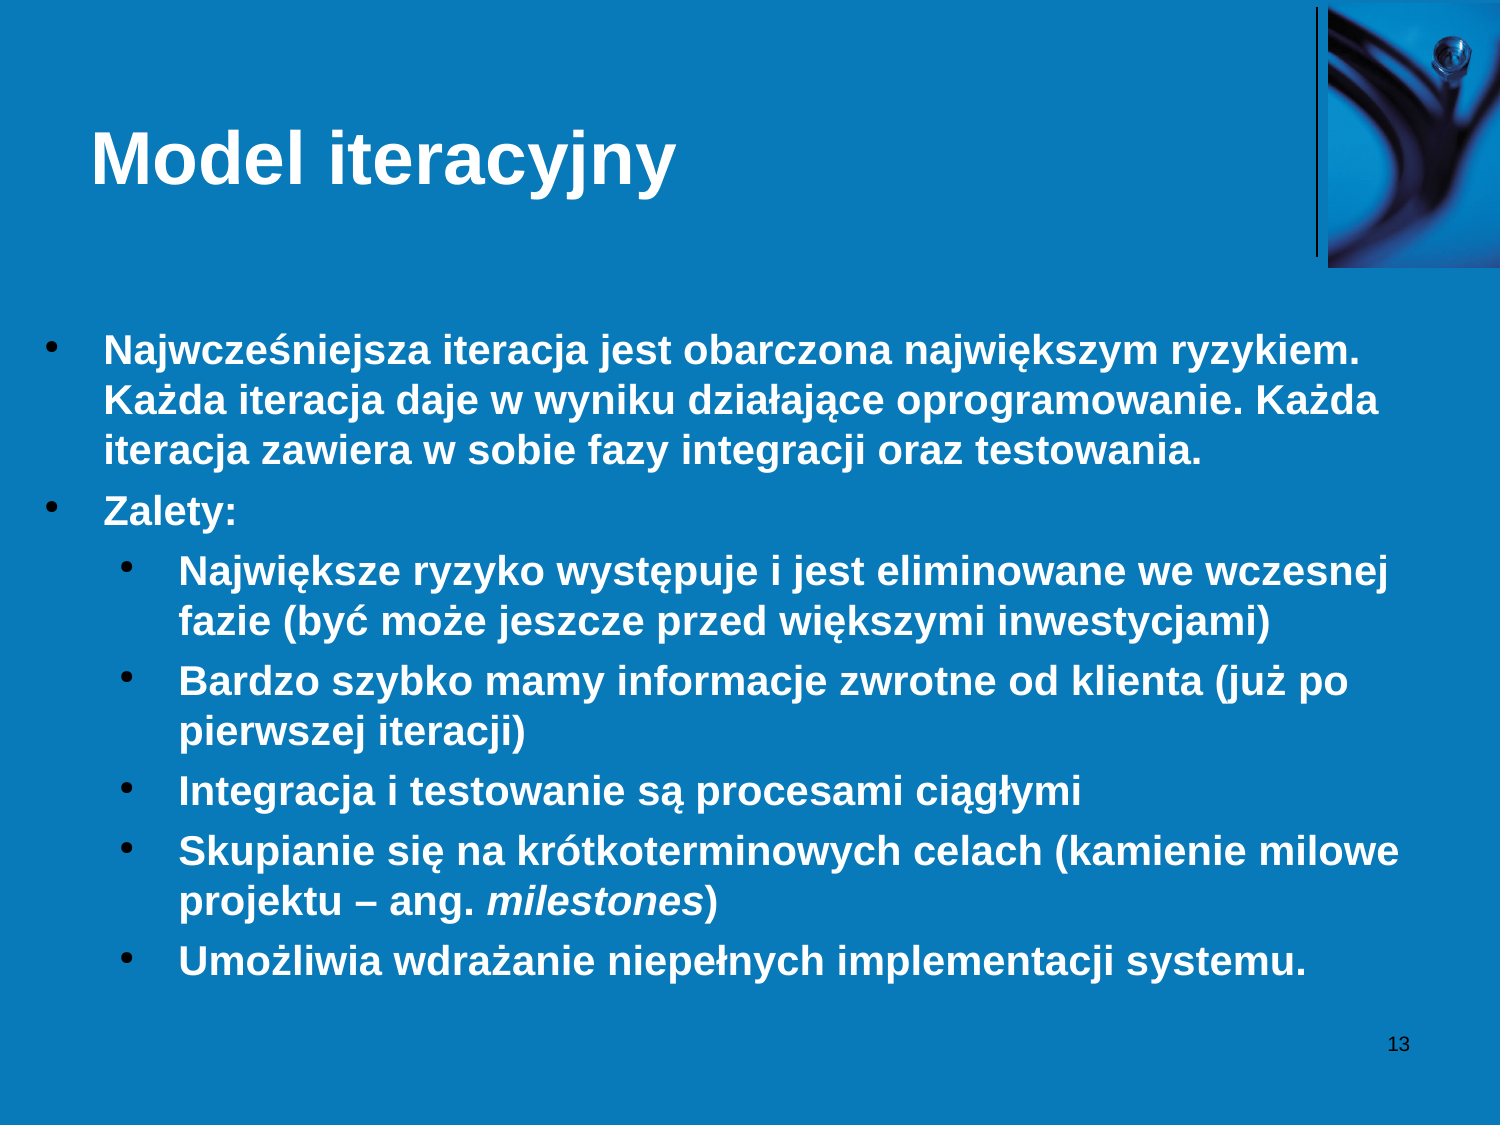

# Model iteracyjny
Najwcześniejsza iteracja jest obarczona największym ryzykiem. Każda iteracja daje w wyniku działające oprogramowanie. Każda iteracja zawiera w sobie fazy integracji oraz testowania.
Zalety:
Największe ryzyko występuje i jest eliminowane we wczesnej fazie (być może jeszcze przed większymi inwestycjami)
Bardzo szybko mamy informacje zwrotne od klienta (już po pierwszej iteracji)
Integracja i testowanie są procesami ciągłymi
Skupianie się na krótkoterminowych celach (kamienie milowe projektu – ang. milestones)
Umożliwia wdrażanie niepełnych implementacji systemu.
13